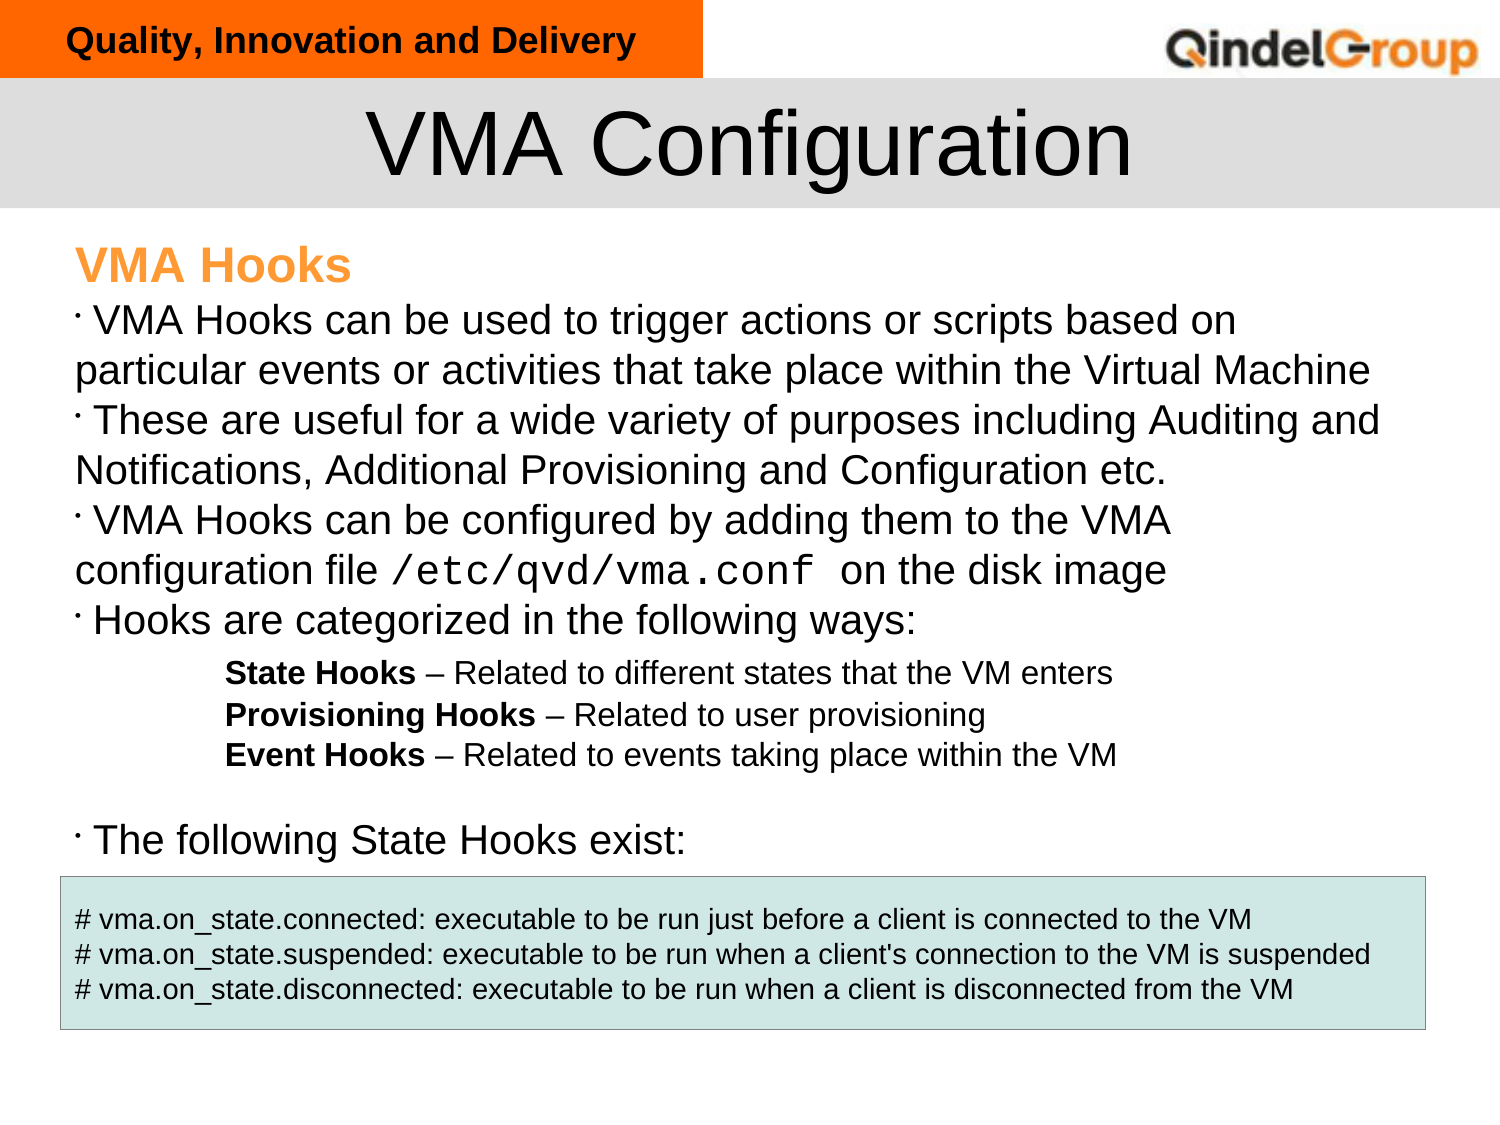

# VMA Configuration
VMA Hooks
 VMA Hooks can be used to trigger actions or scripts based on particular events or activities that take place within the Virtual Machine
 These are useful for a wide variety of purposes including Auditing and Notifications, Additional Provisioning and Configuration etc.
 VMA Hooks can be configured by adding them to the VMA configuration file /etc/qvd/vma.conf on the disk image
 Hooks are categorized in the following ways:
 	State Hooks – Related to different states that the VM enters
 	Provisioning Hooks – Related to user provisioning
	Event Hooks – Related to events taking place within the VM
 The following State Hooks exist:
# vma.on_state.connected: executable to be run just before a client is connected to the VM
# vma.on_state.suspended: executable to be run when a client's connection to the VM is suspended
# vma.on_state.disconnected: executable to be run when a client is disconnected from the VM